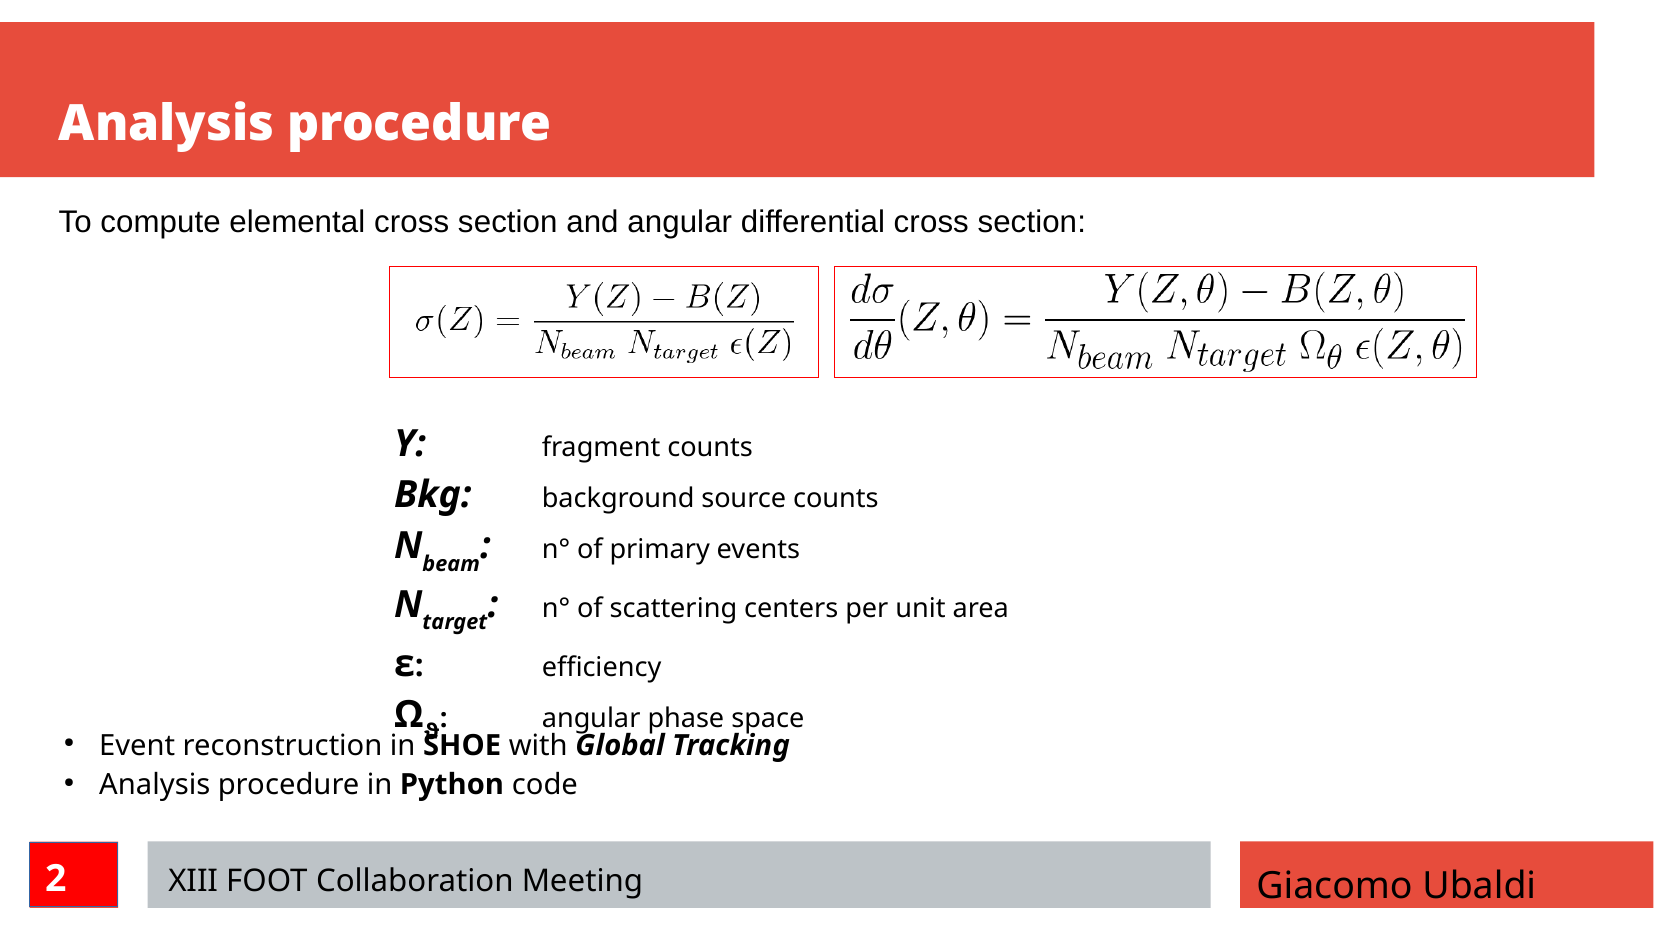

# Analysis procedure
To compute elemental cross section and angular differential cross section:
Y: 		fragment counts
Bkg: 	background source counts
Nbeam: 	n° of primary events
Ntarget: 	n° of scattering centers per unit area
ε:		efficiency
Ωϑ:		angular phase space
Event reconstruction in SHOE with Global Tracking
Analysis procedure in Python code
3
2
XIII FOOT Collaboration Meeting
Giacomo Ubaldi